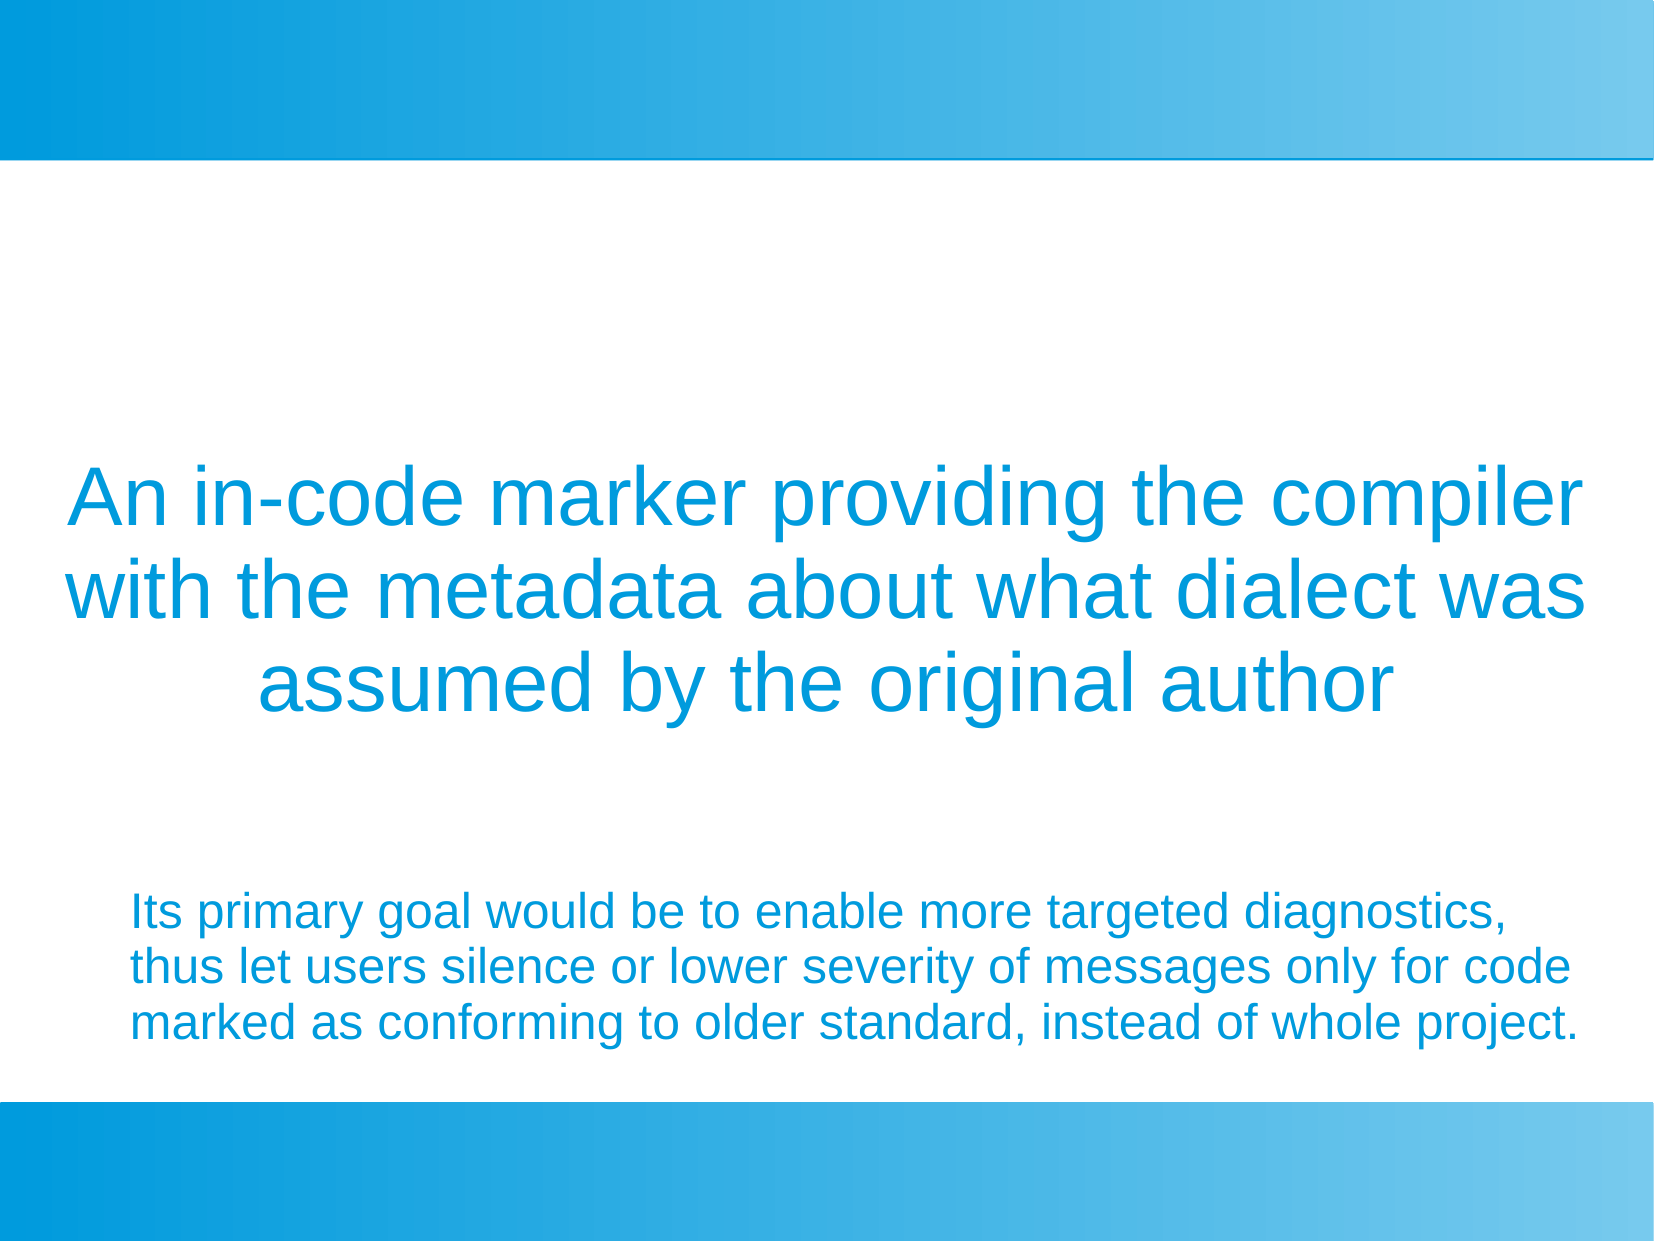

# An in-code marker providing the compiler with the metadata about what dialect was assumed by the original author
Its primary goal would be to enable more targeted diagnostics, thus let users silence or lower severity of messages only for code marked as conforming to older standard, instead of whole project.